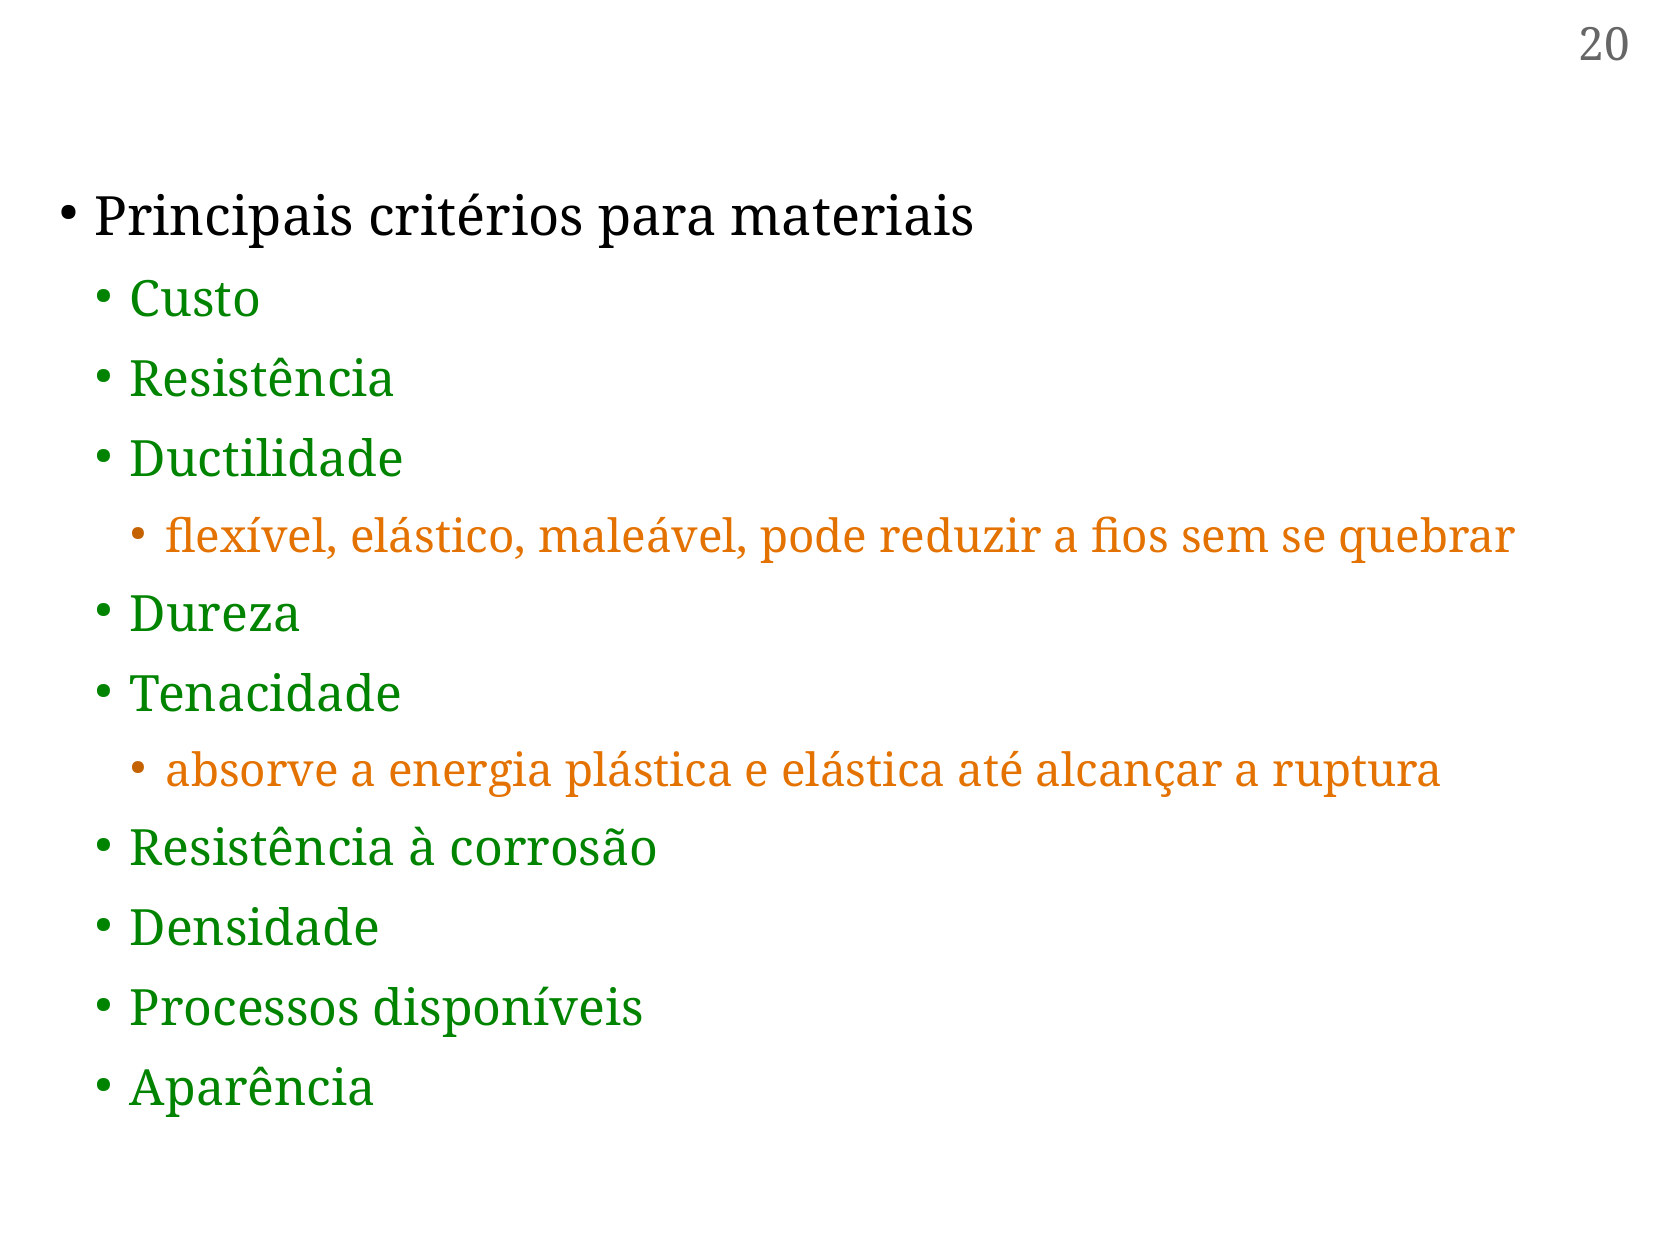

20
# Principais critérios para materiais
Custo
Resistência
Ductilidade
flexível, elástico, maleável, pode reduzir a fios sem se quebrar
Dureza
Tenacidade
absorve a energia plástica e elástica até alcançar a ruptura
Resistência à corrosão
Densidade
Processos disponíveis
Aparência